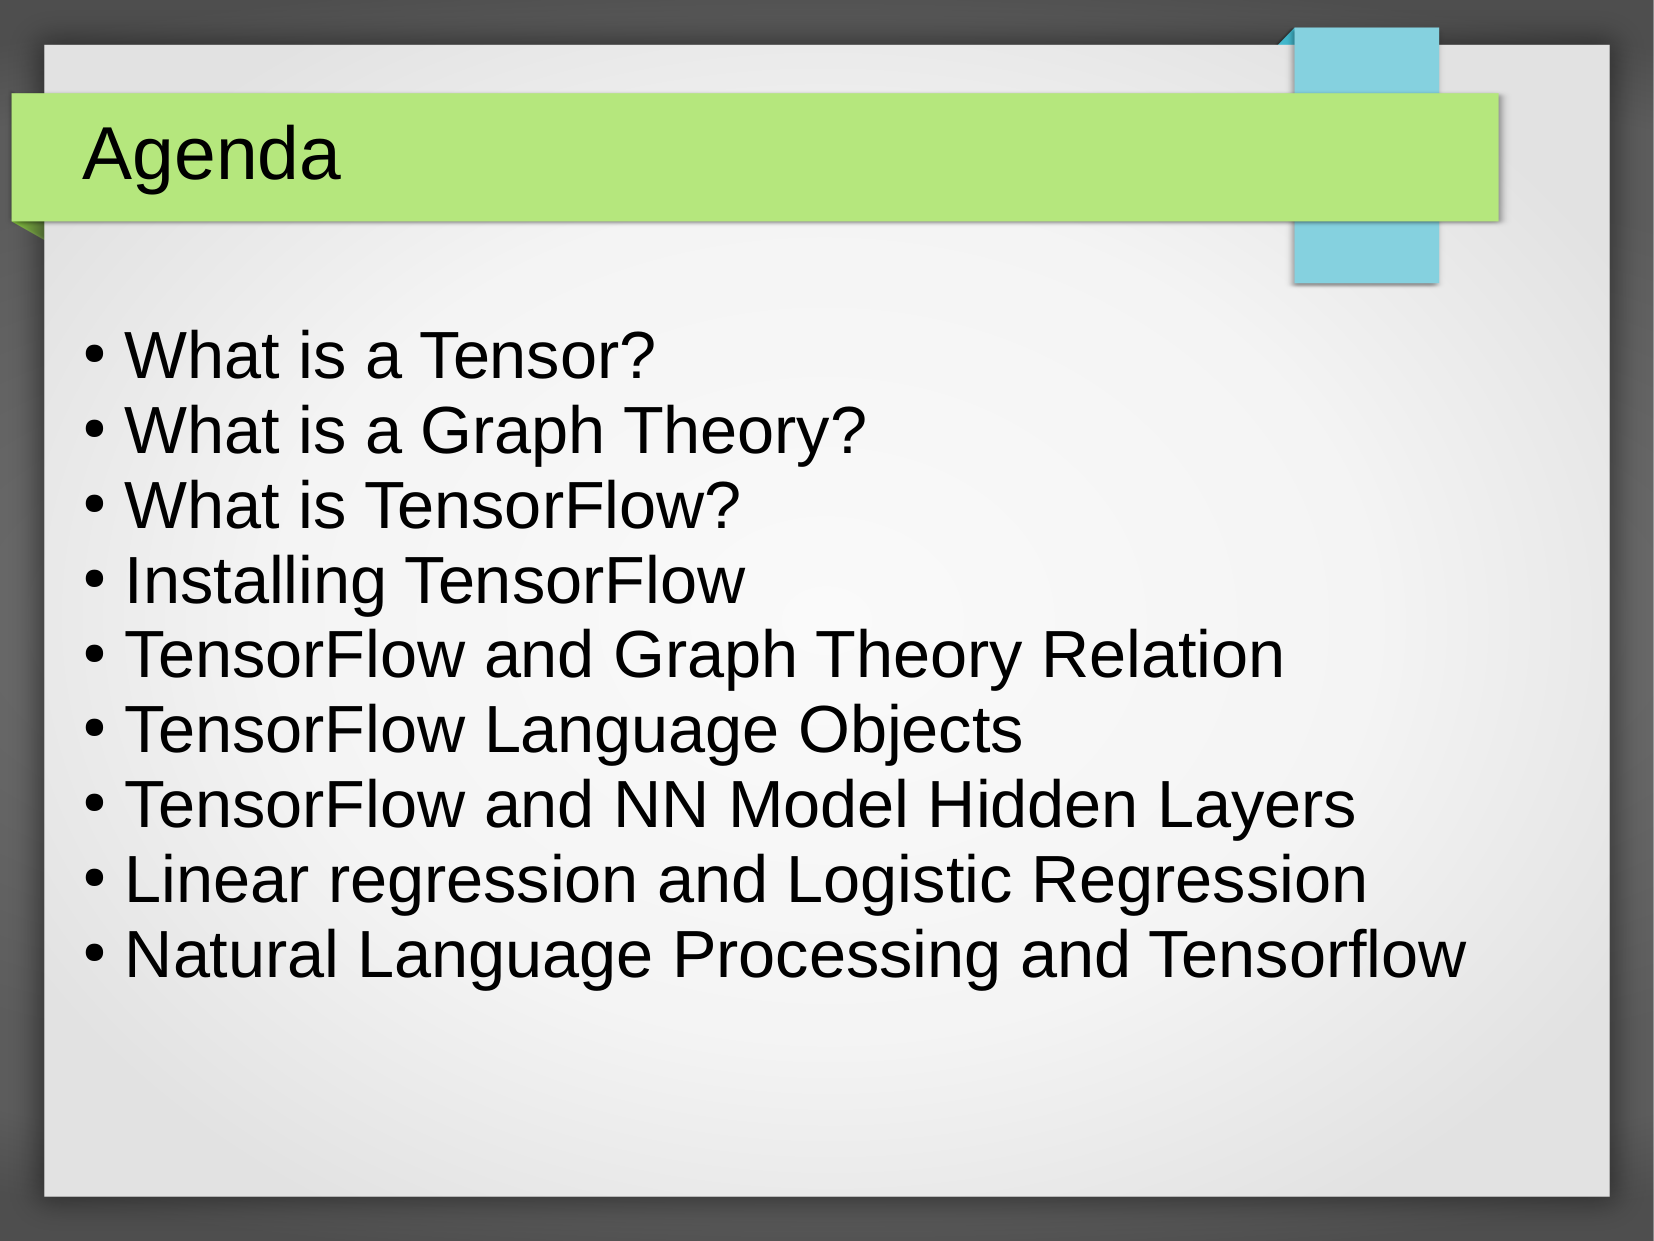

What is a Tensor?
 What is a Graph Theory?
 What is TensorFlow?
 Installing TensorFlow
 TensorFlow and Graph Theory Relation
 TensorFlow Language Objects
 TensorFlow and NN Model Hidden Layers
 Linear regression and Logistic Regression
 Natural Language Processing and Tensorflow
# Agenda